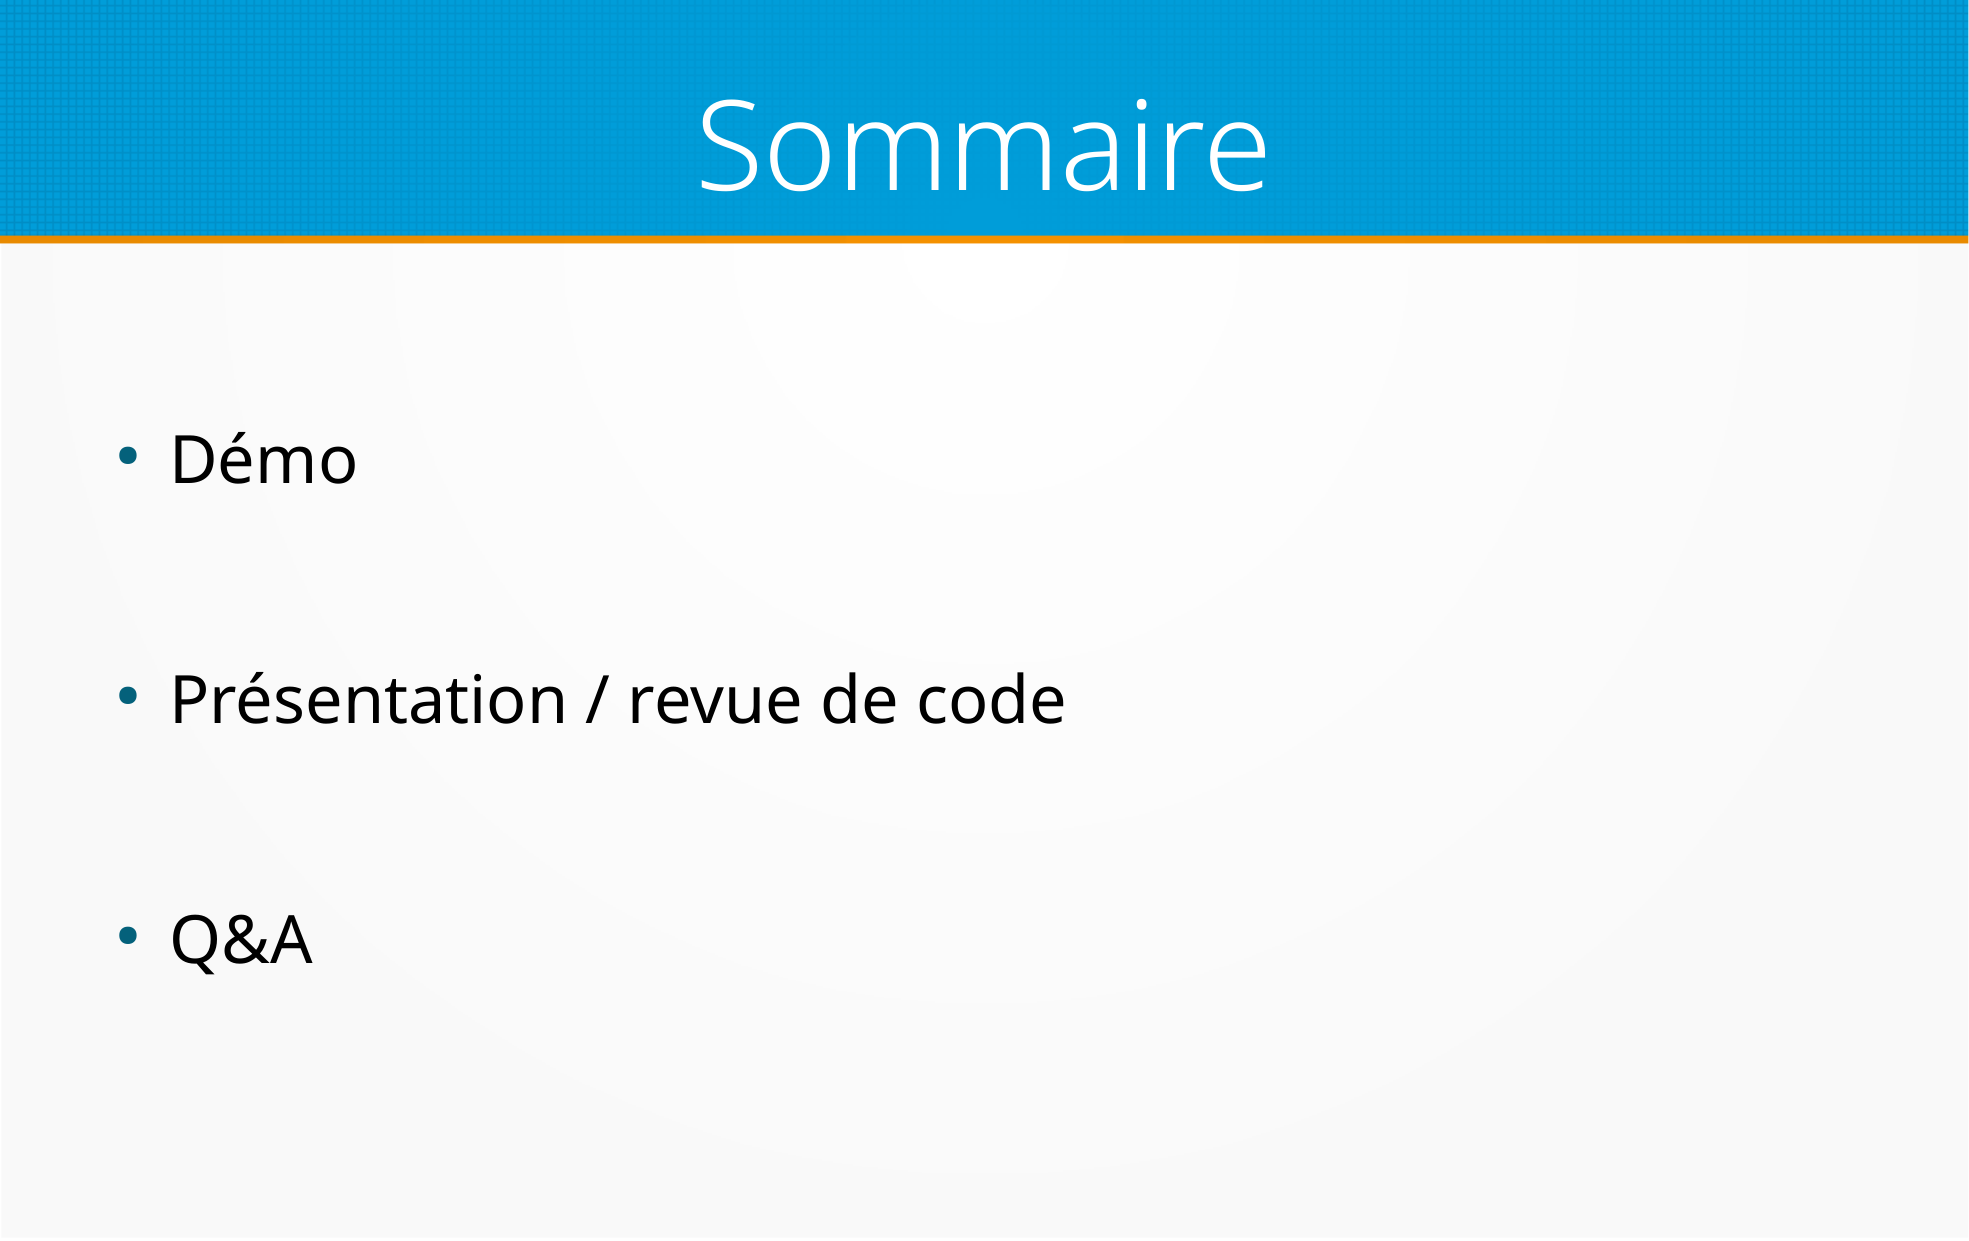

# Sommaire
Démo
Présentation / revue de code
Q&A